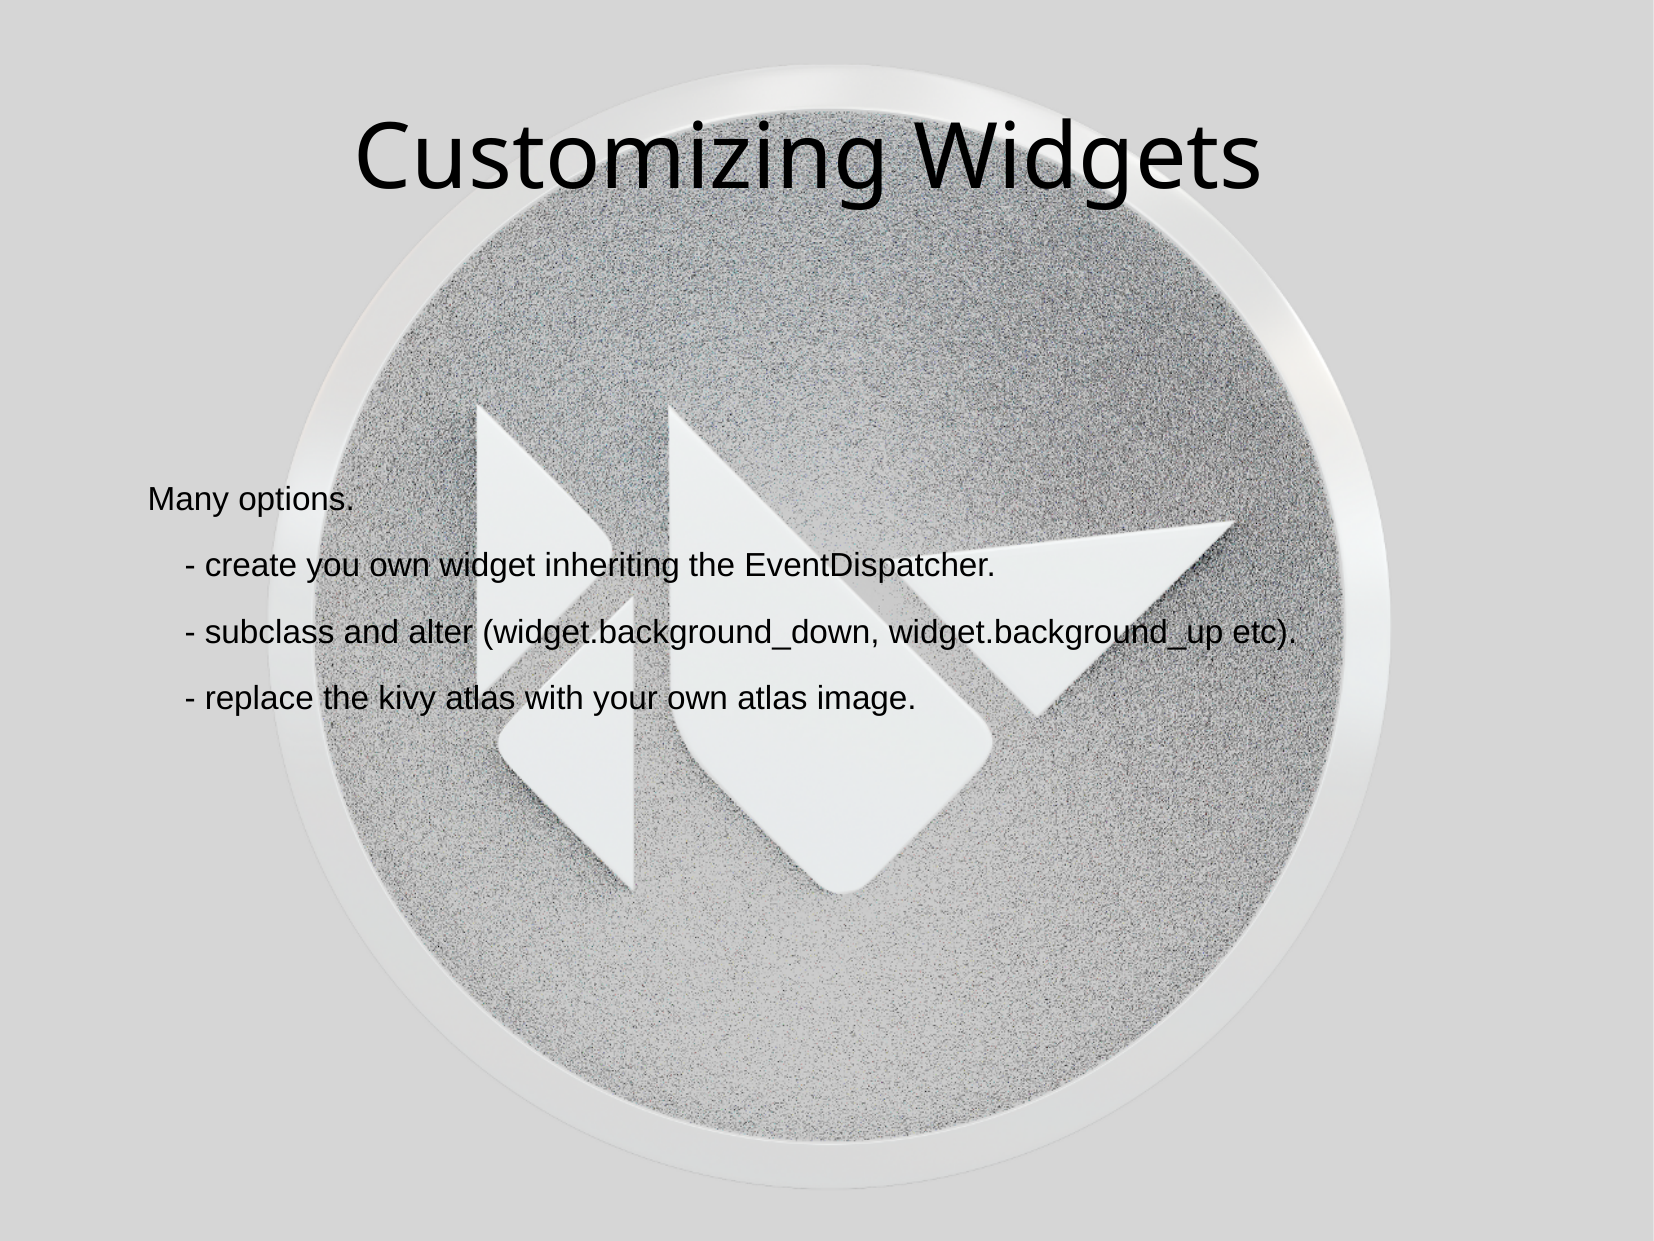

# Customizing Widgets
Many options.
 - create you own widget inheriting the EventDispatcher.
 - subclass and alter (widget.background_down, widget.background_up etc).
 - replace the kivy atlas with your own atlas image.